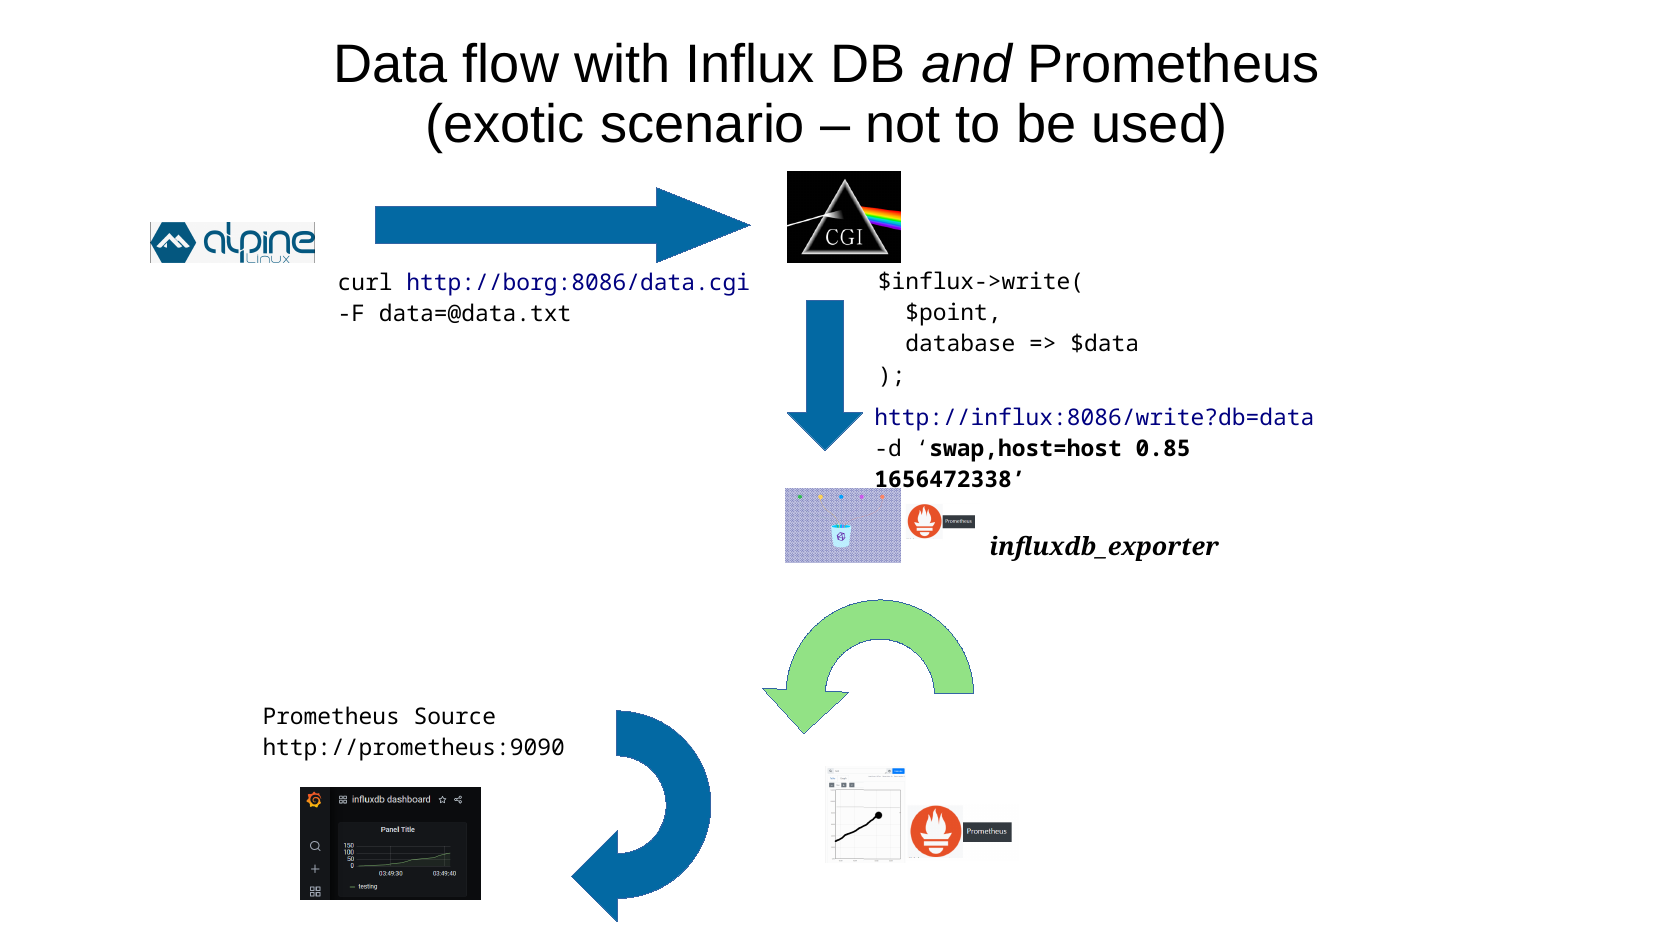

# Data flow with Influx DB and Prometheus (exotic scenario – not to be used)
curl http://borg:8086/data.cgi
-F data=@data.txt
$influx->write(
 $point,
 database => $data
);
http://influx:8086/write?db=data
-d ‘swap,host=host 0.85 1656472338’
influxdb_exporter
Prometheus Source
http://prometheus:9090